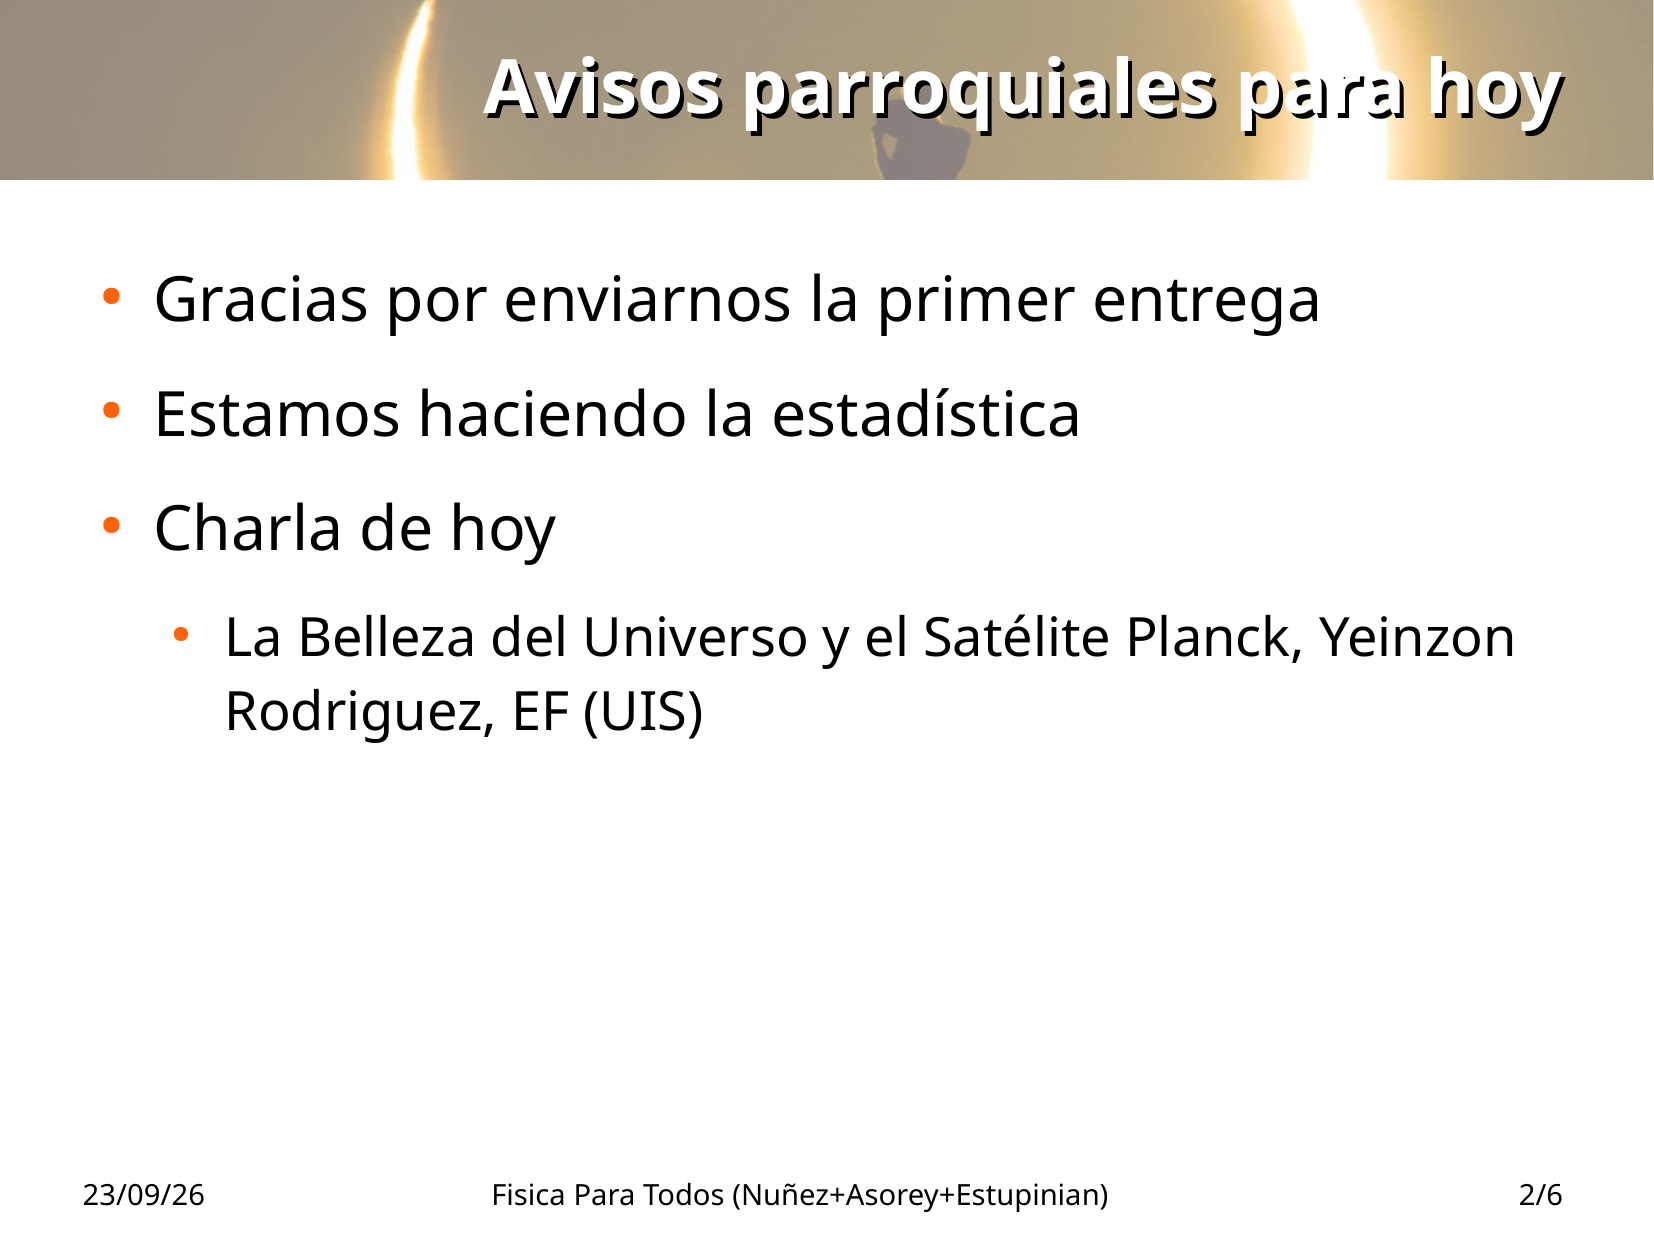

# Avisos parroquiales para hoy
Gracias por enviarnos la primer entrega
Estamos haciendo la estadística
Charla de hoy
La Belleza del Universo y el Satélite Planck, Yeinzon Rodriguez, EF (UIS)
Fisica Para Todos (Nuñez+Asorey+Estupinian)
2